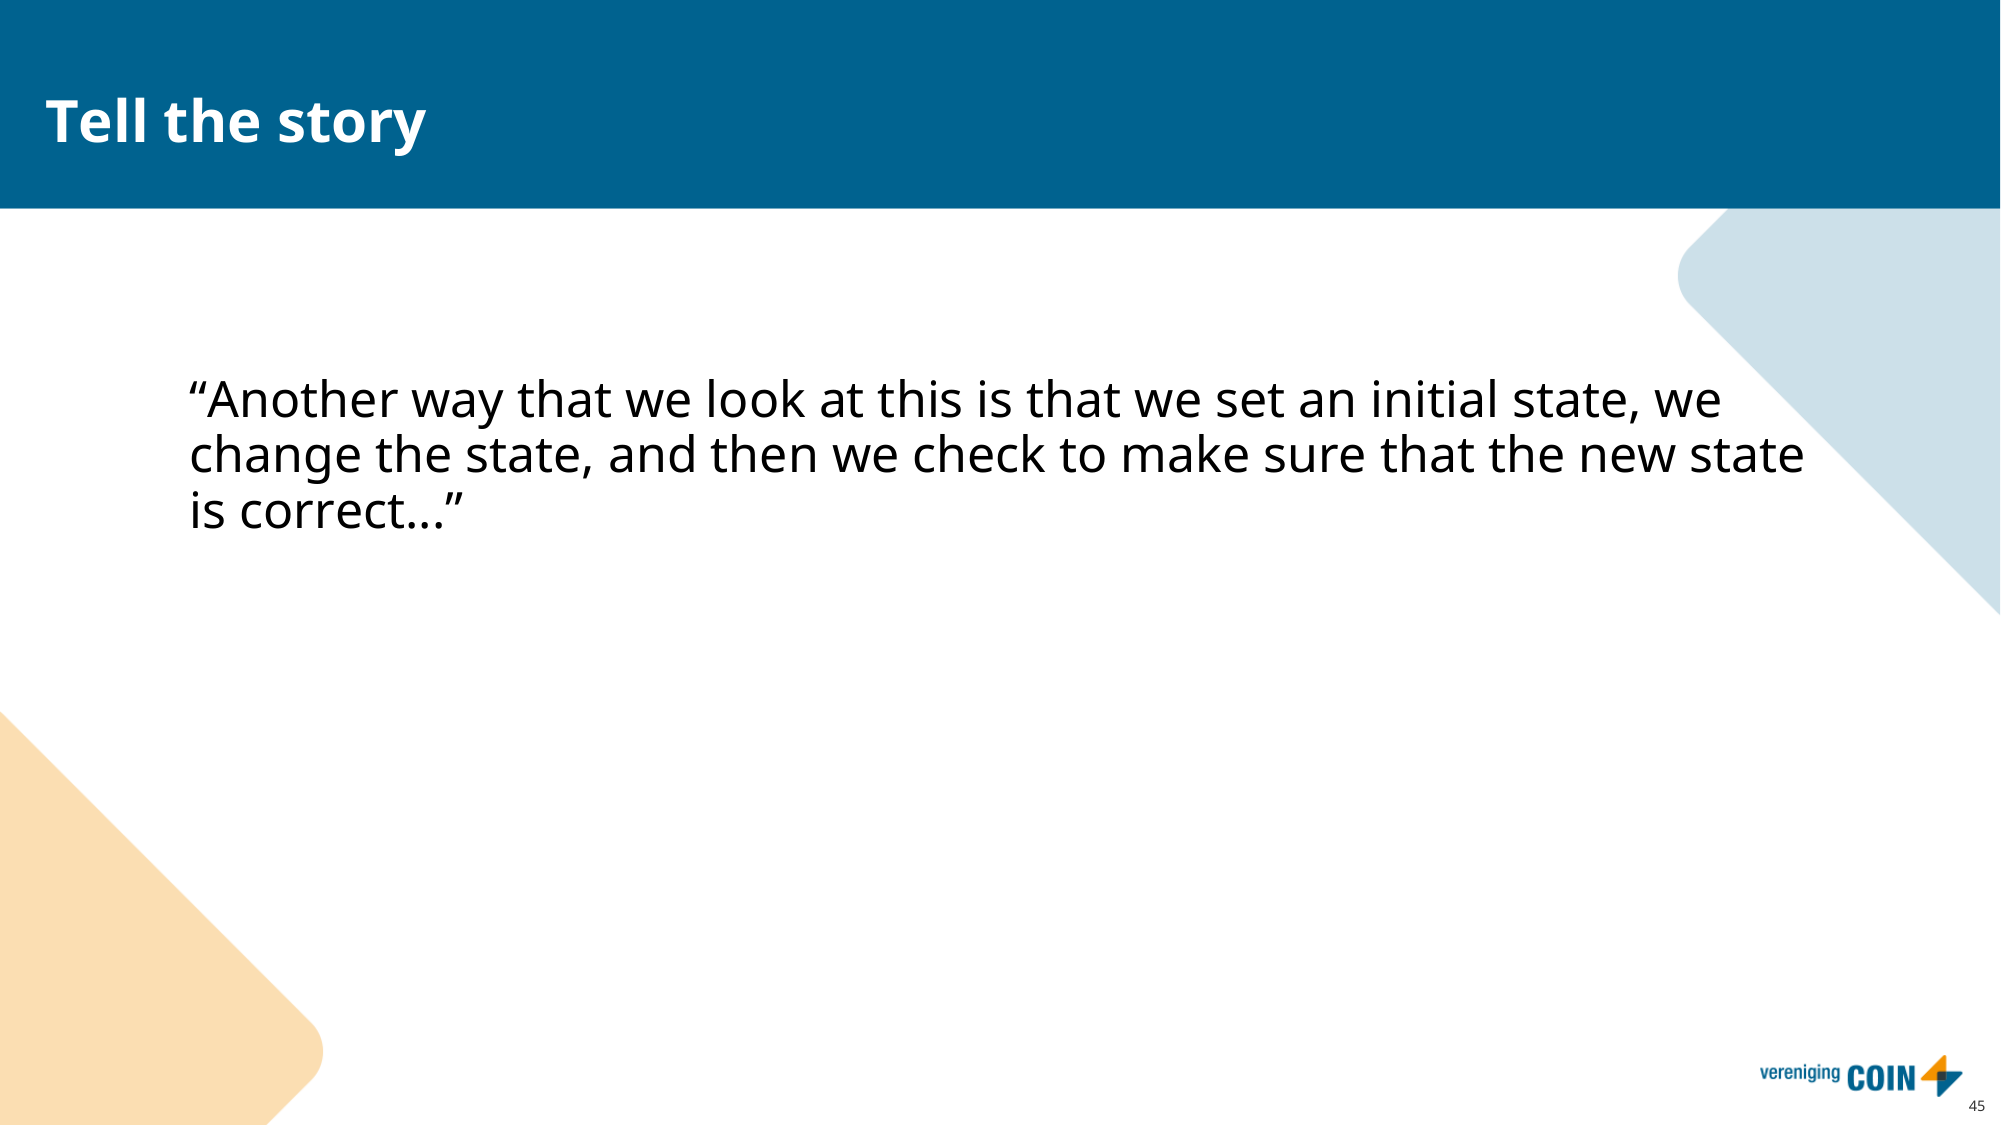

Tell the story
“Another way that we look at this is that we set an initial state, we change the state, and then we check to make sure that the new state is correct...”